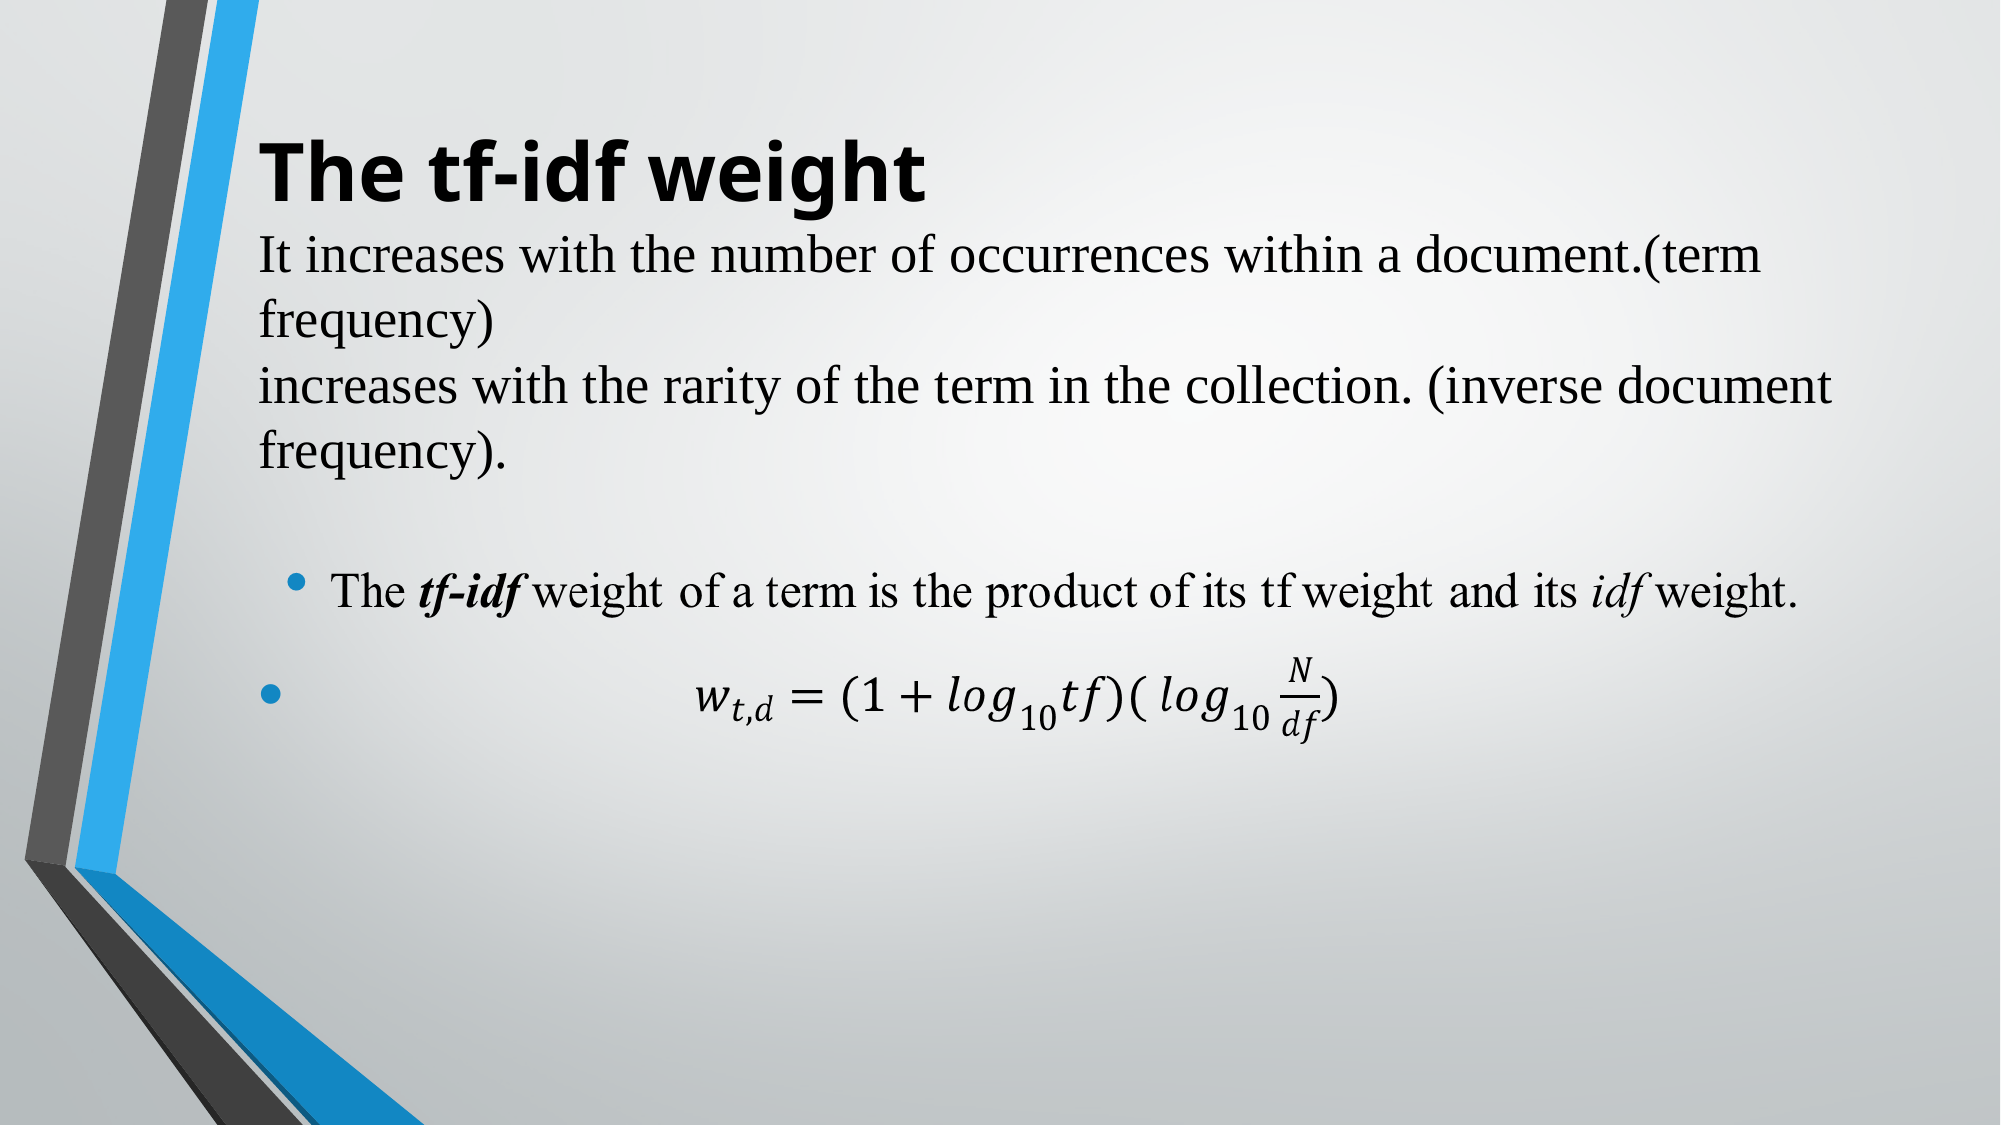

# The tf-idf weight It increases with the number of occurrences within a document.(term frequency) increases with the rarity of the term in the collection. (inverse document frequency).